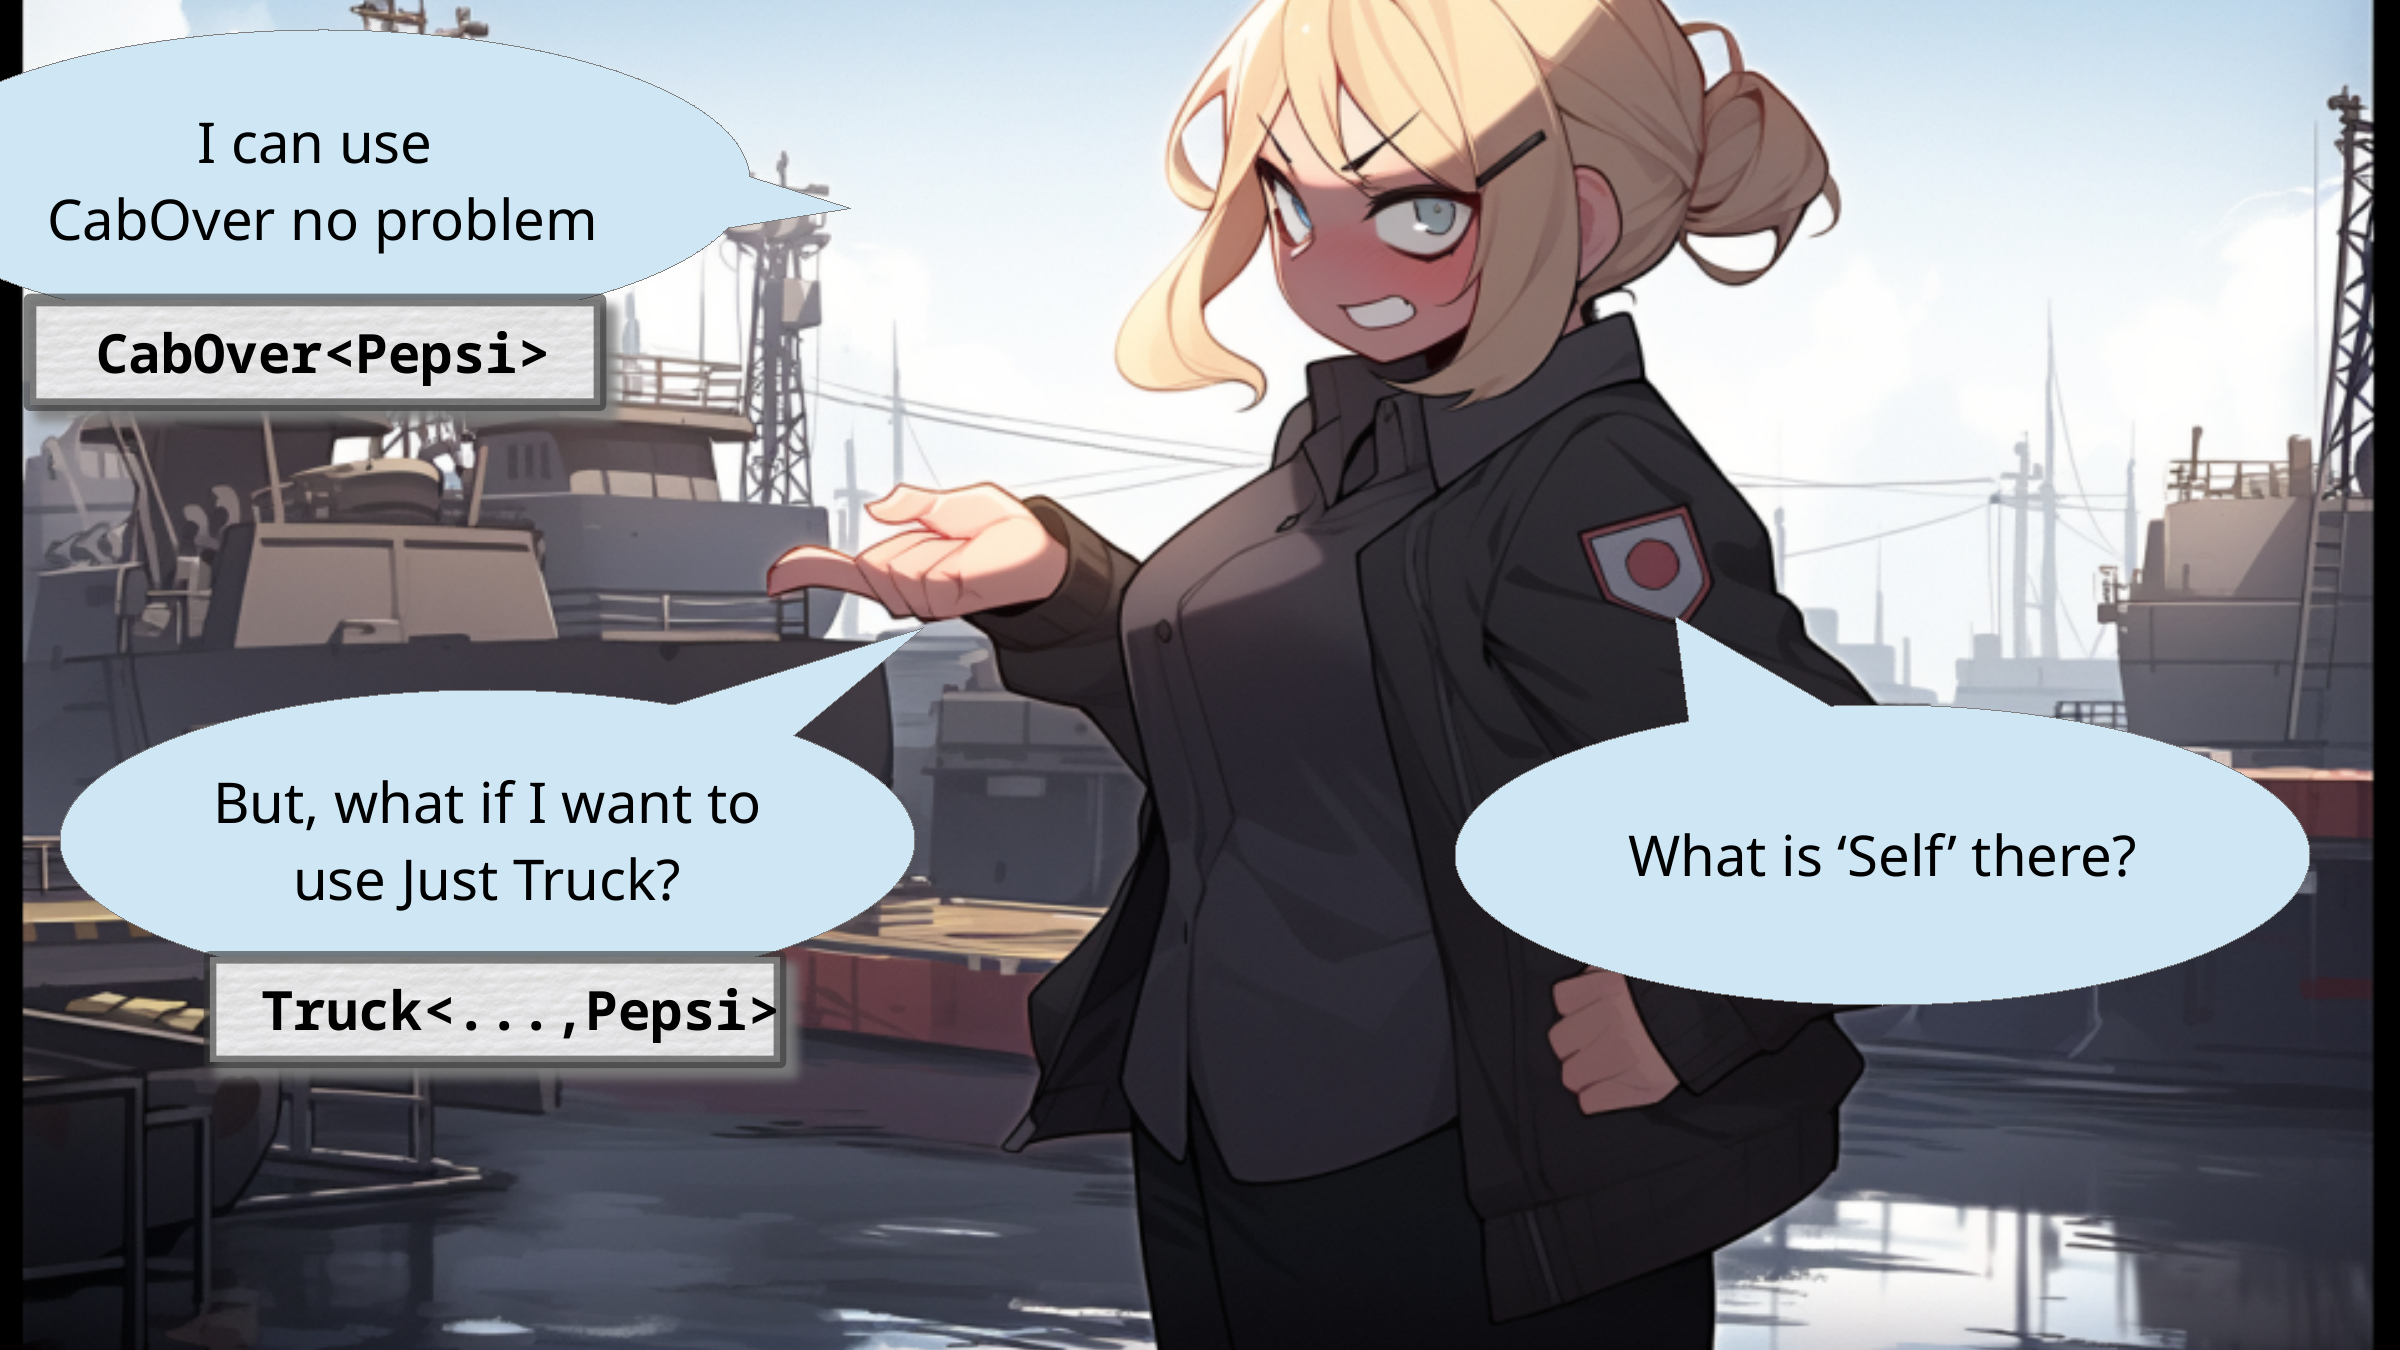

I can use
CabOver no problem
 CabOver<Pepsi>
But, what if I want to
use Just Truck?
What is ‘Self’ there?
 Truck<...,Pepsi>